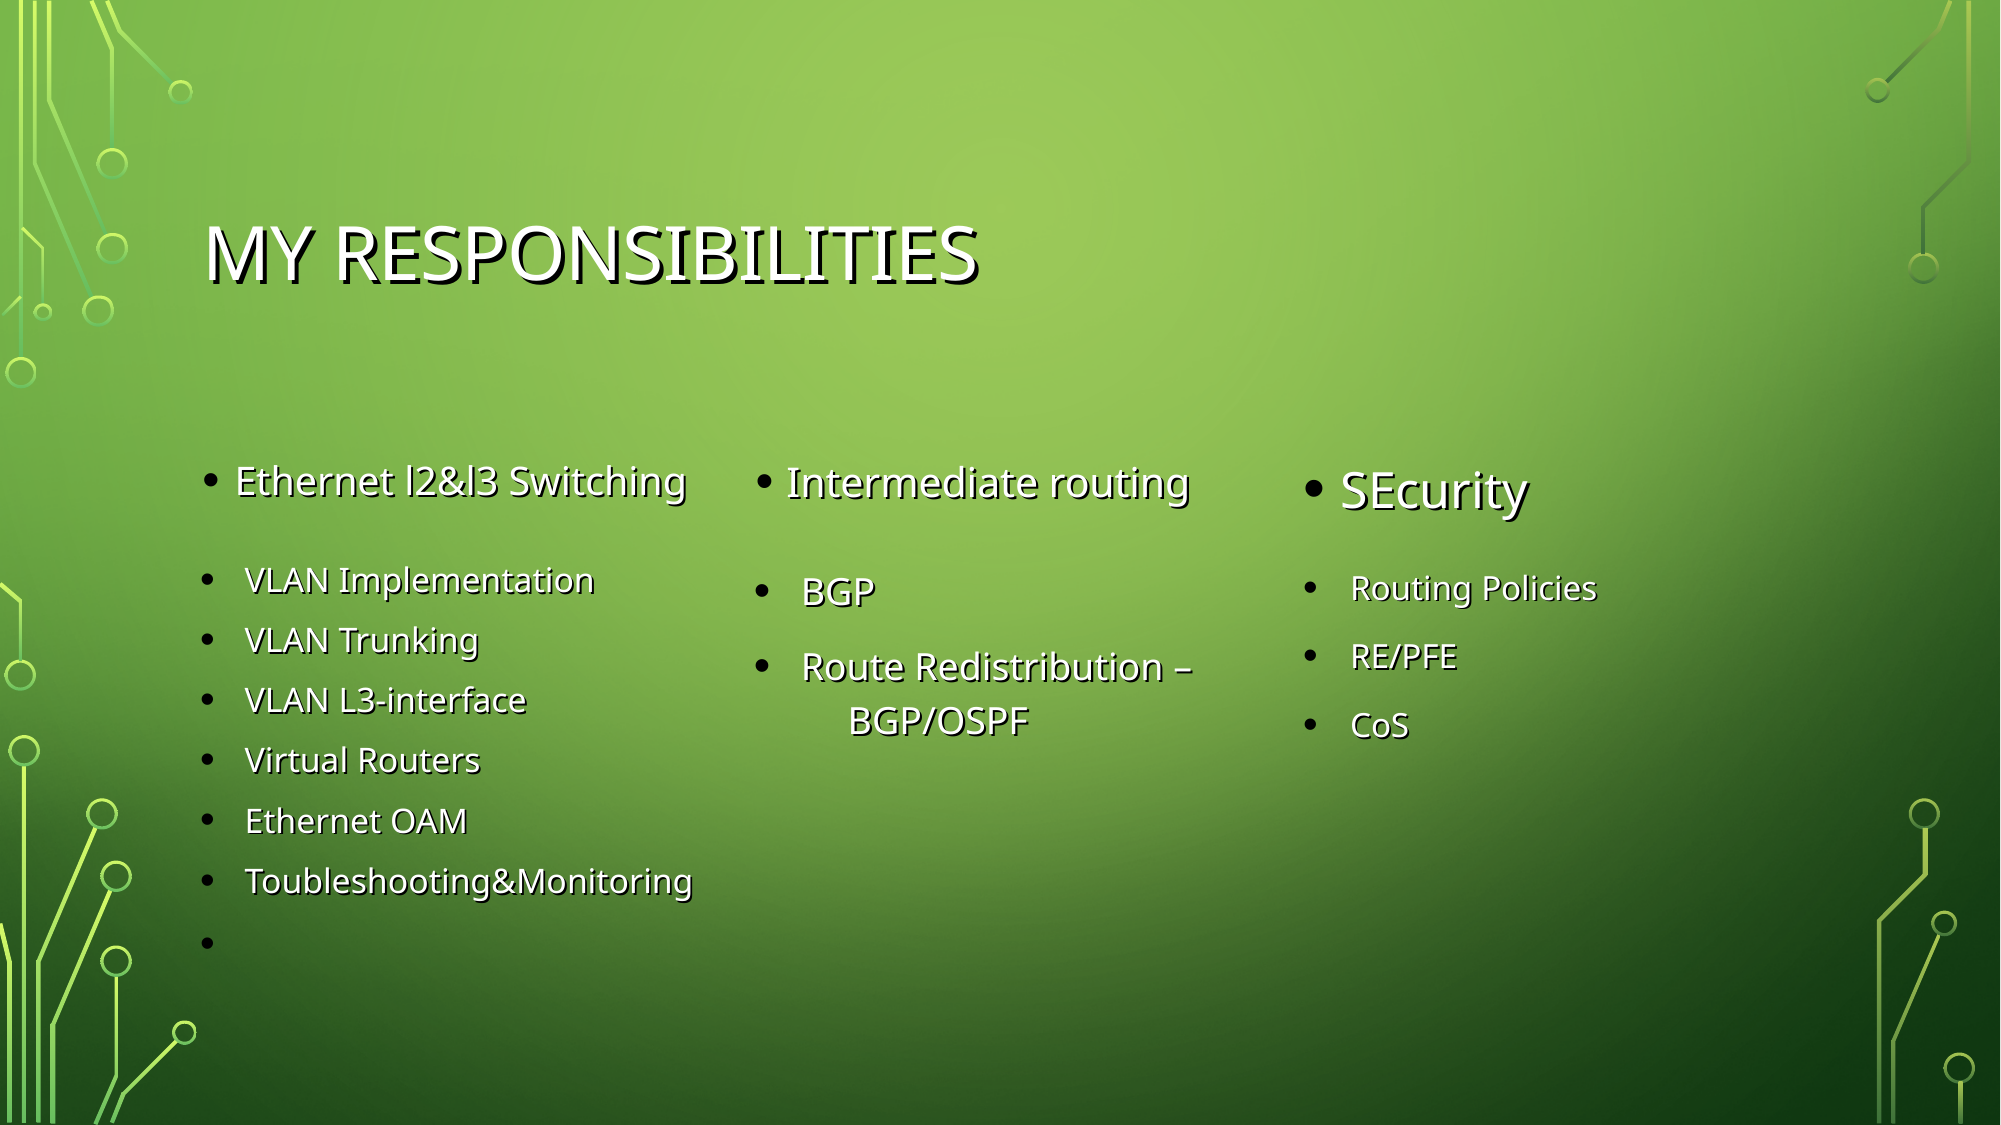

# My Responsibilities
Ethernet l2&l3 Switching
SEcurity
Intermediate routing
VLAN Implementation
VLAN Trunking
VLAN L3-interface
Virtual Routers
Ethernet OAM
Toubleshooting&Monitoring
Routing Policies
RE/PFE
CoS
BGP
Route Redistribution – BGP/OSPF